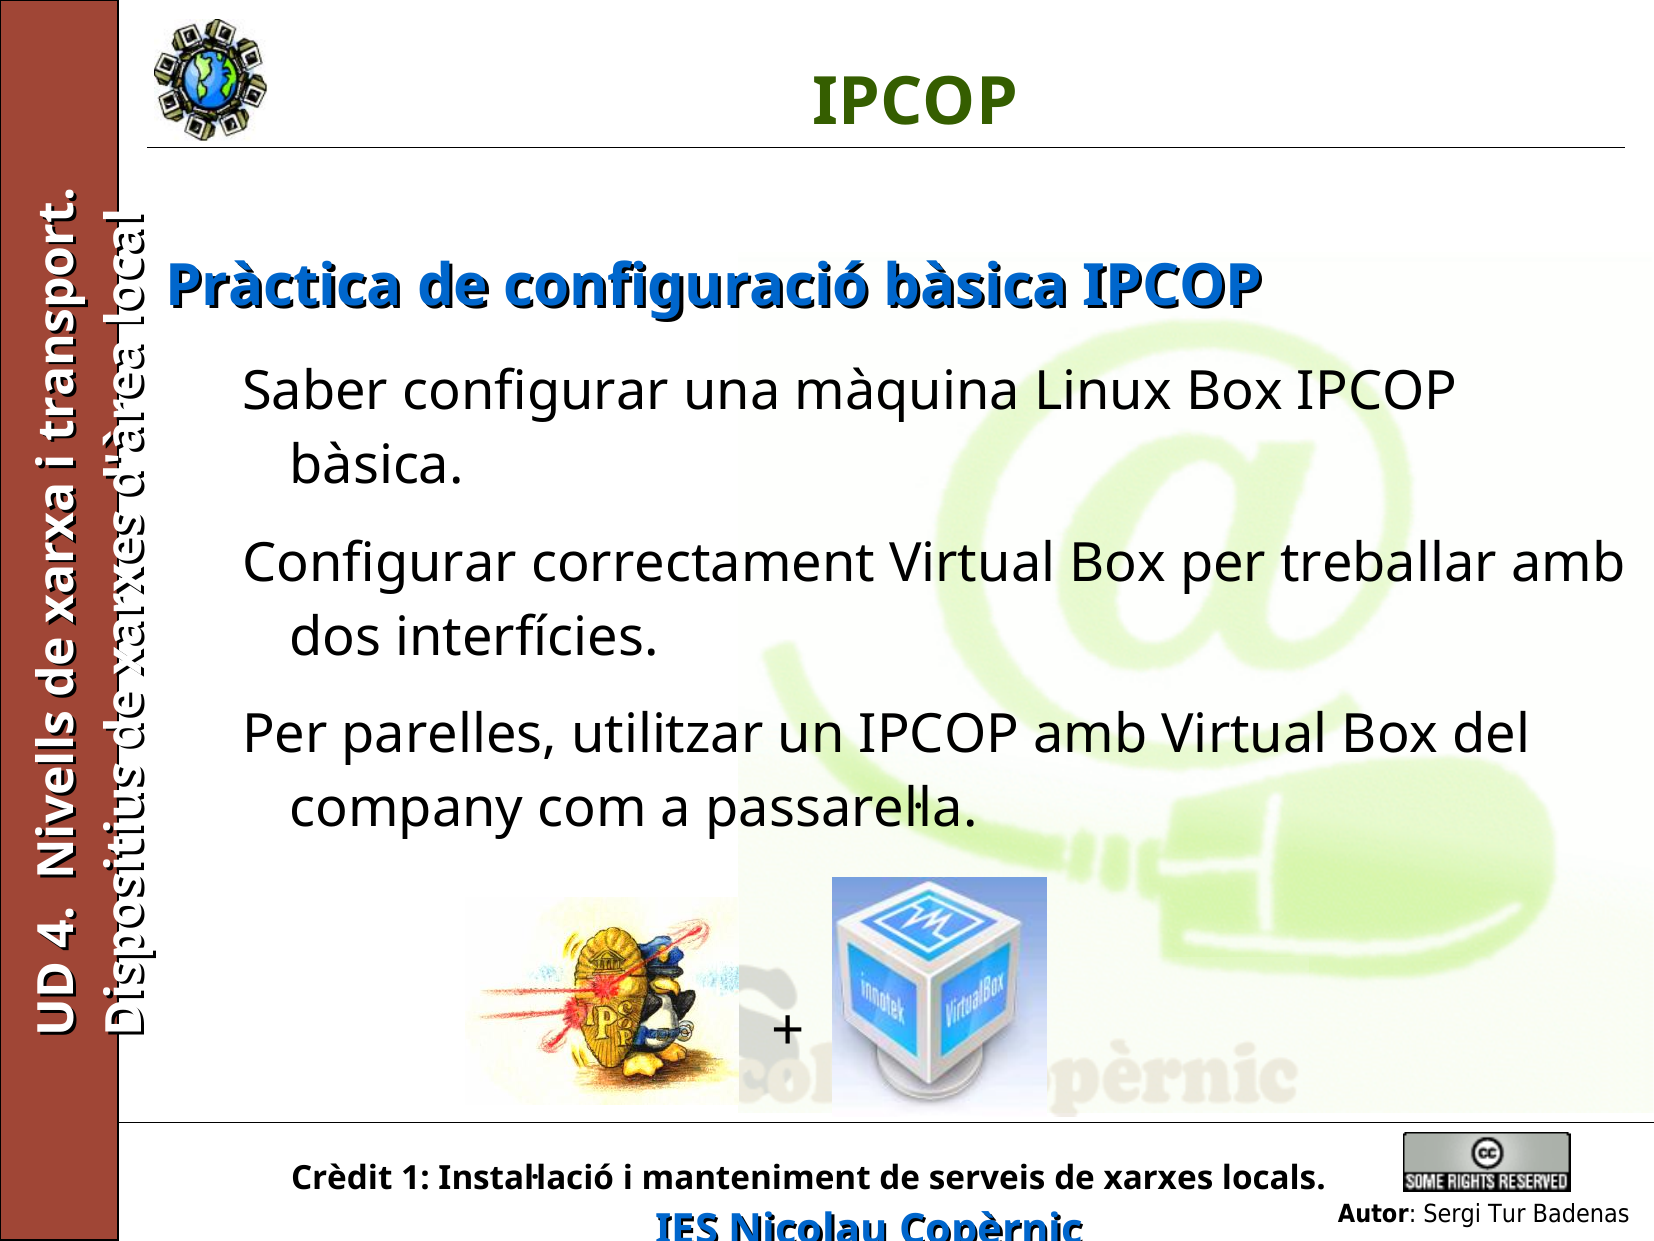

# IPCOP
Pràctica de configuració bàsica IPCOP
Saber configurar una màquina Linux Box IPCOP bàsica.
Configurar correctament Virtual Box per treballar amb dos interfícies.
Per parelles, utilitzar un IPCOP amb Virtual Box del company com a passarel·la.
+